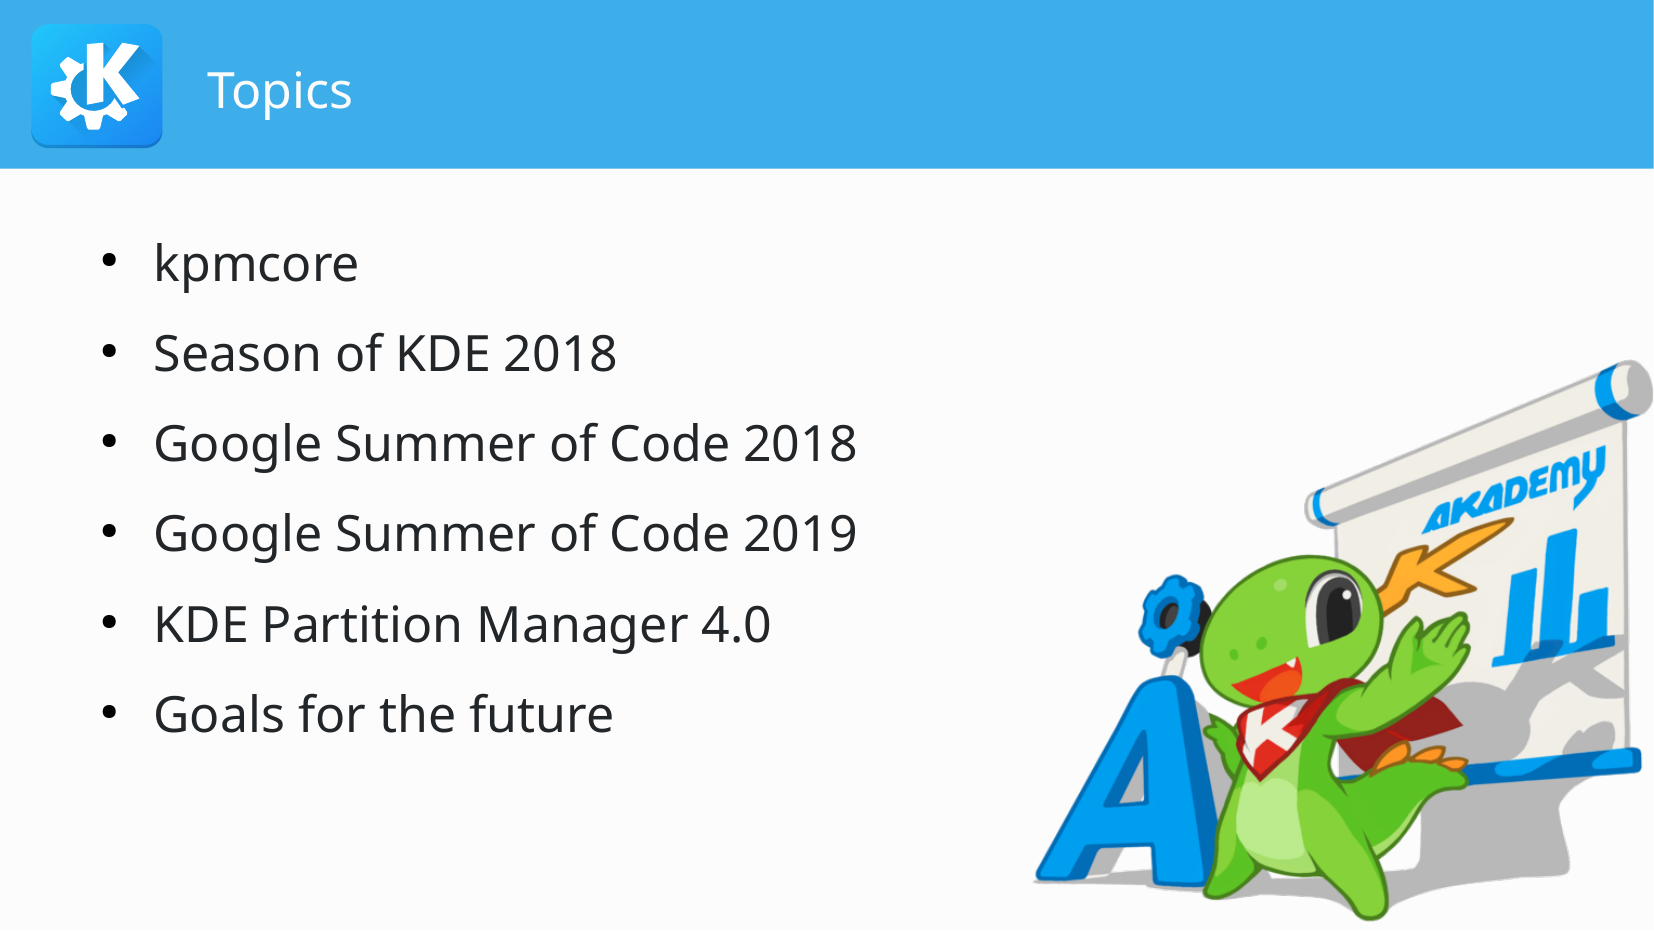

# Topics
kpmcore
Season of KDE 2018
Google Summer of Code 2018
Google Summer of Code 2019
KDE Partition Manager 4.0
Goals for the future